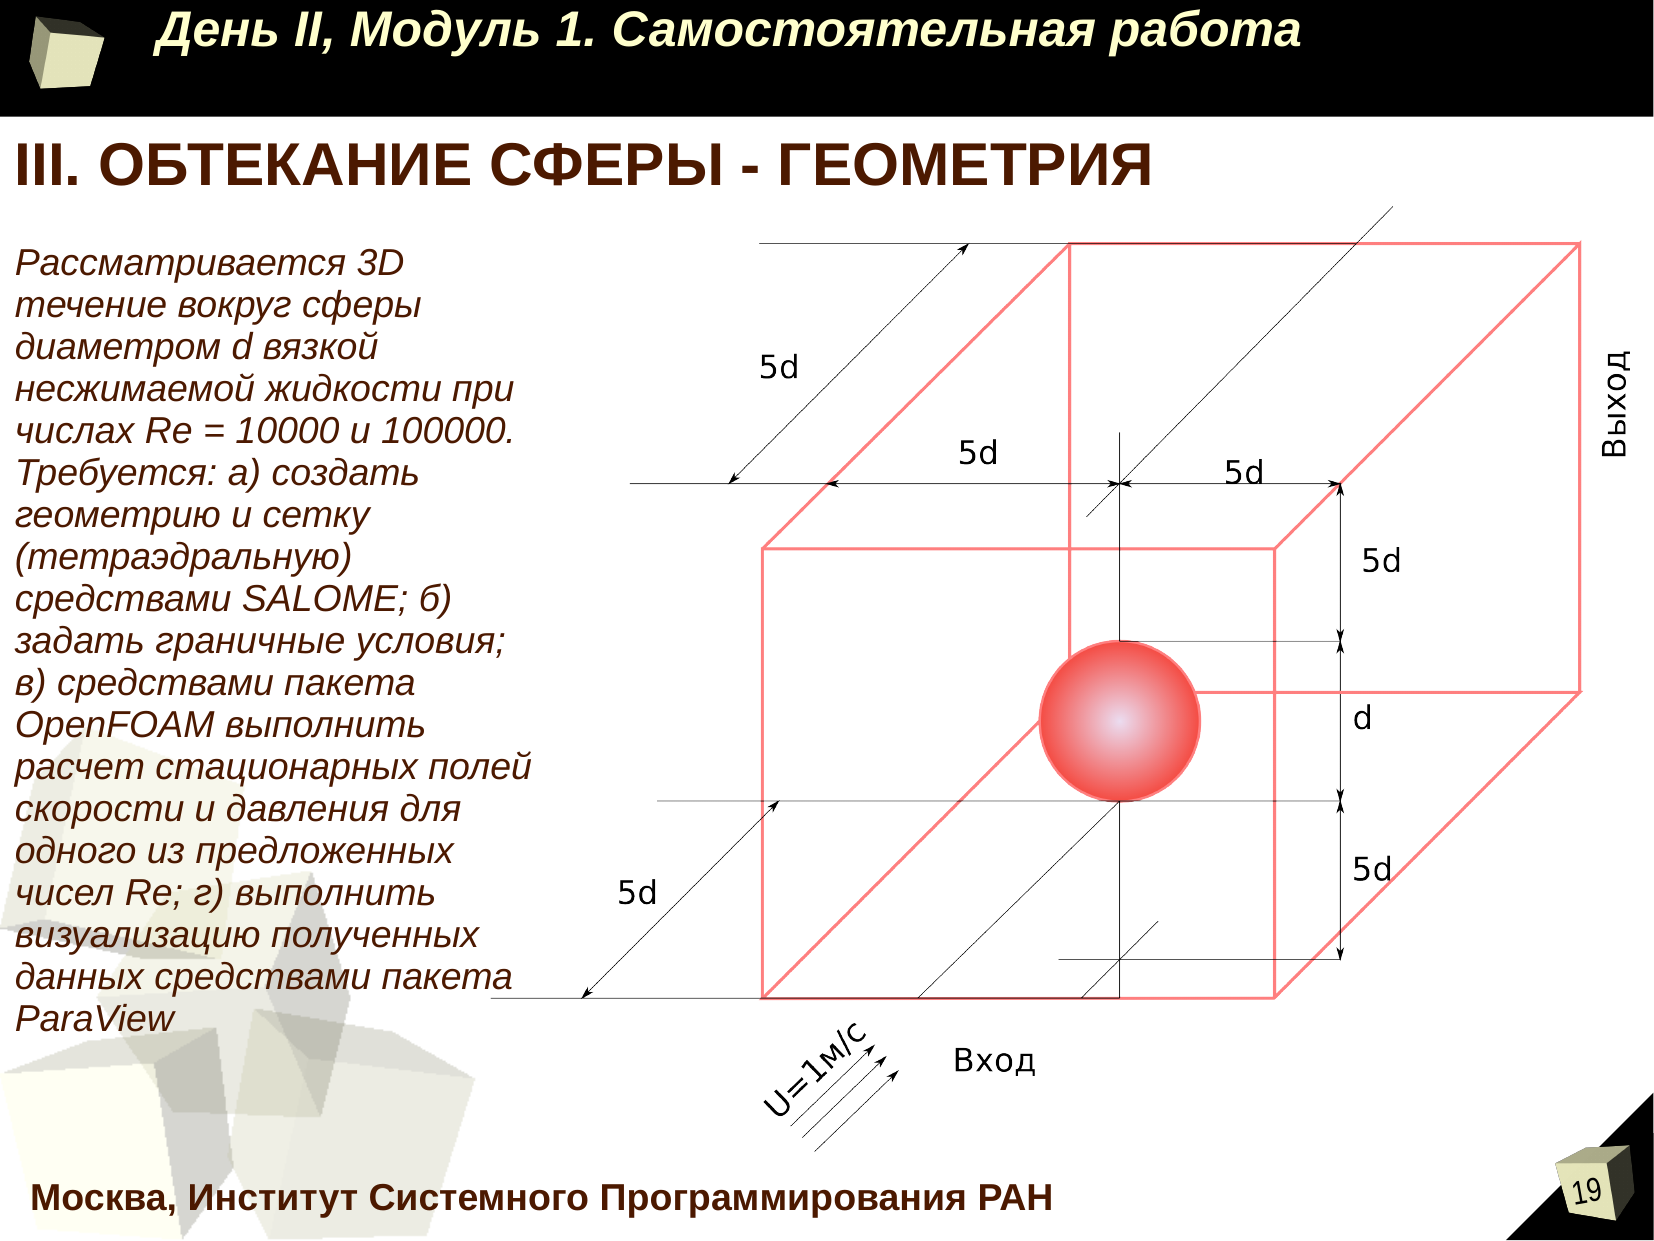

III. ОБТЕКАНИЕ СФЕРЫ - ГЕОМЕТРИЯ
Рассматривается 3D течение вокруг сферы диаметром d вязкой несжимаемой жидкости при числах Re = 10000 и 100000. Требуется: а) создать геометрию и сетку (тетраэдральную) средствами SALOME; б) задать граничные условия; в) средствами пакета OpenFOAM выполнить расчет стационарных полей скорости и давления для одного из предложенных чисел Re; г) выполнить визуализацию полученных данных средствами пакета ParaView